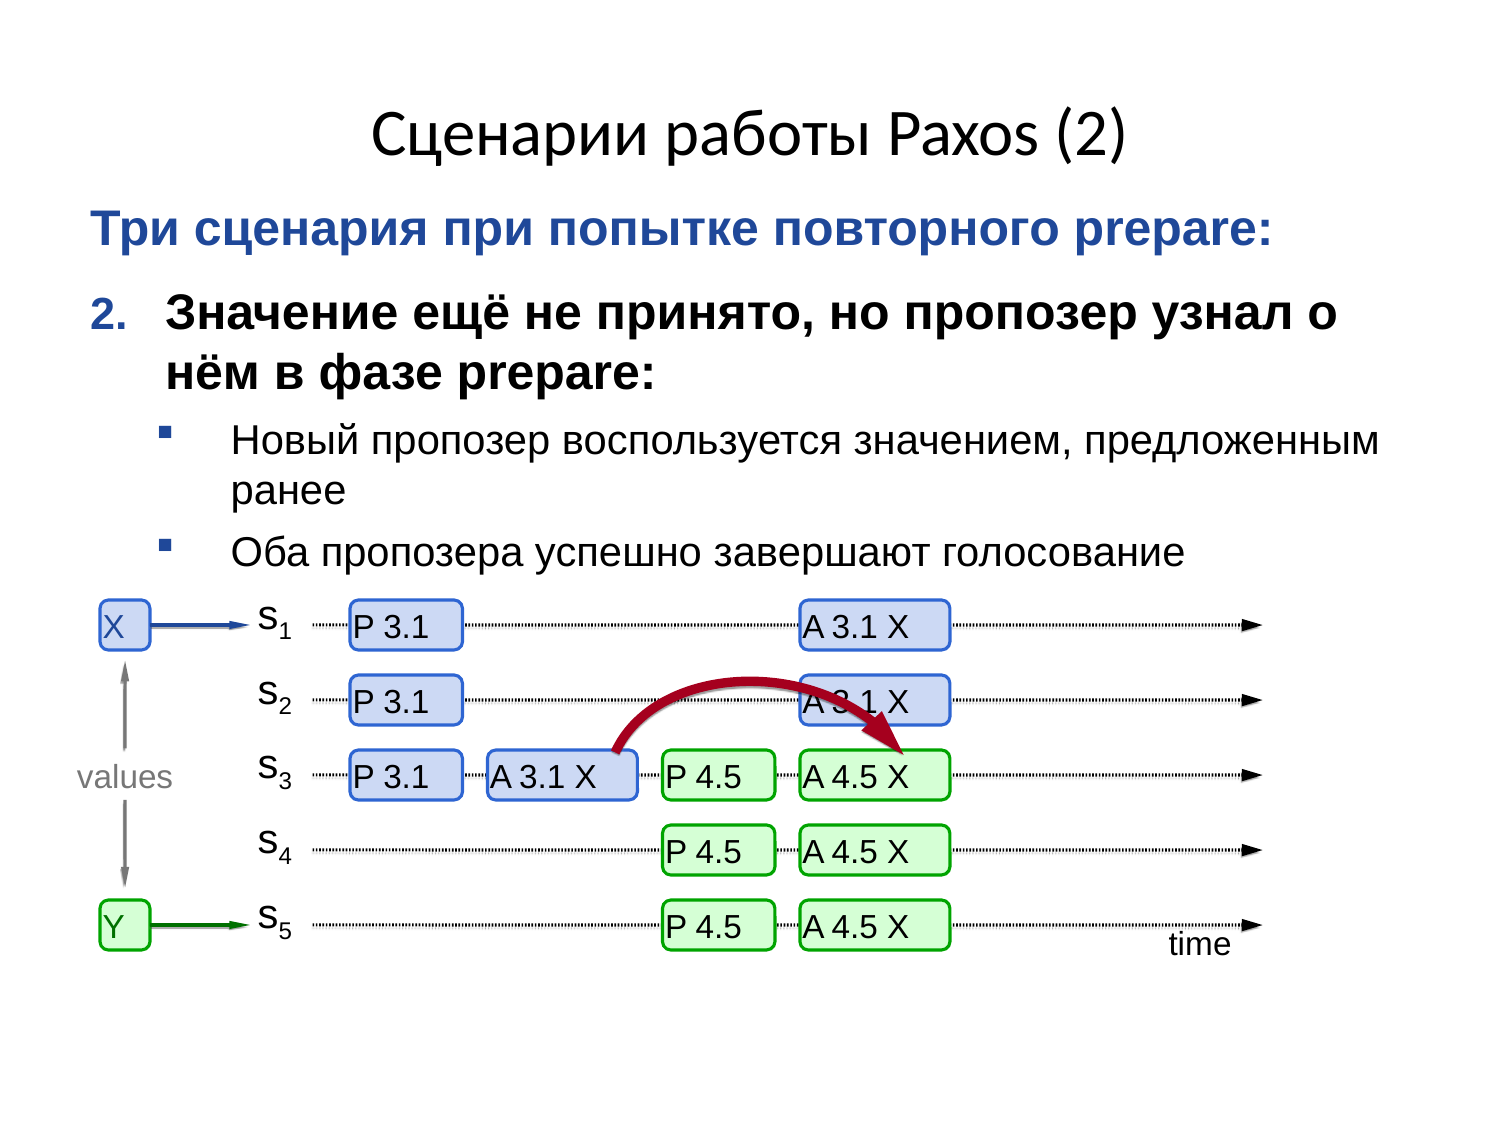

Сценарии работы Paxos (2)
# Три сценария при попытке повторного prepare:
Значение ещё не принято, но пропозер узнал о нём в фазе prepare:
Новый пропозер воспользуется значением, предложенным ранее
Оба пропозера успешно завершают голосование
s1
X
P 3.1
A 3.1 X
s2
P 3.1
A 3.1 X
s3
P 3.1
A 3.1 X
P 4.5
A 4.5 X
values
s4
P 4.5
A 4.5 X
s5
Y
P 4.5
A 4.5 X
time